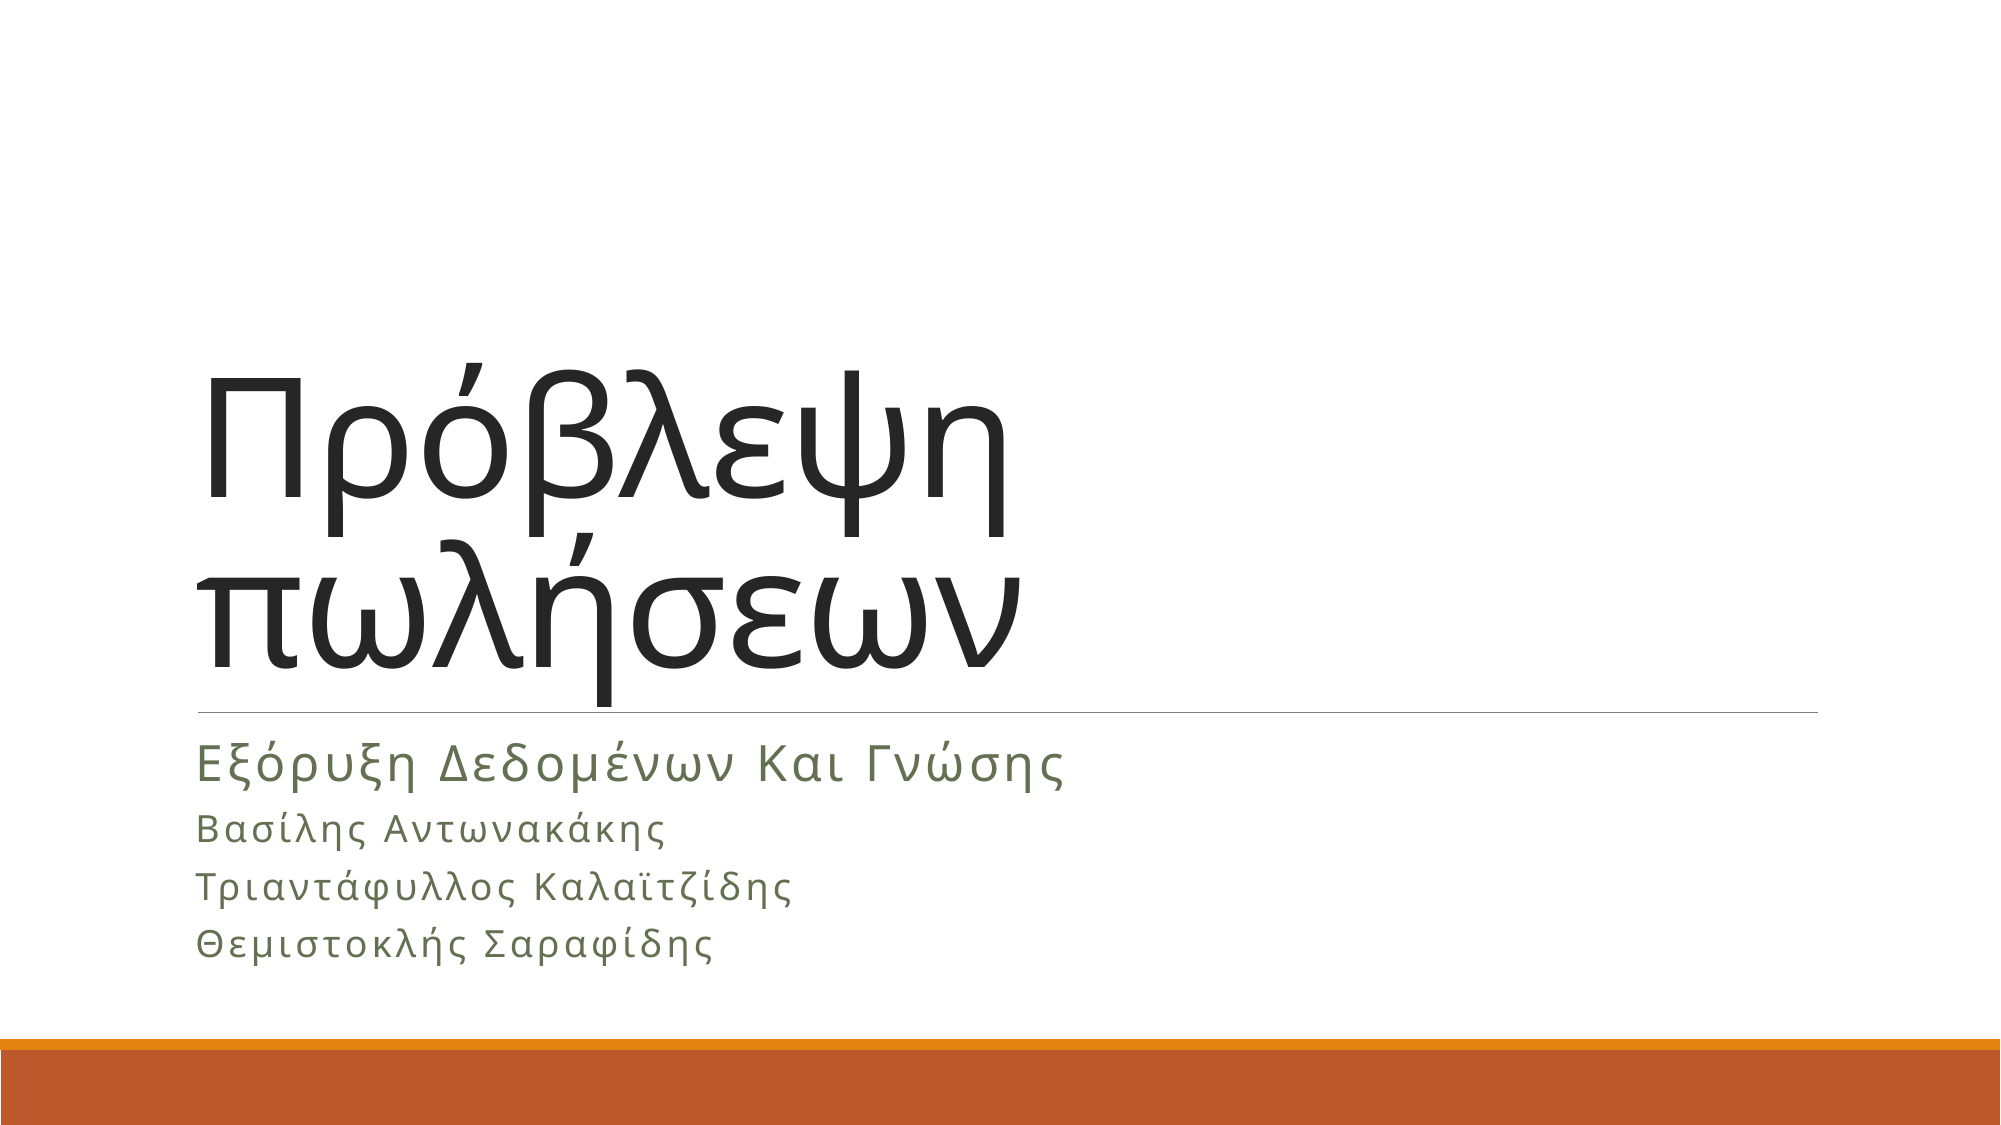

# Πρόβλεψη πωλήσεων
Εξόρυξη Δεδομένων Και Γνώσης
Βασίλης Αντωνακάκης
Τριαντάφυλλος Καλαϊτζίδης
Θεμιστοκλής Σαραφίδης